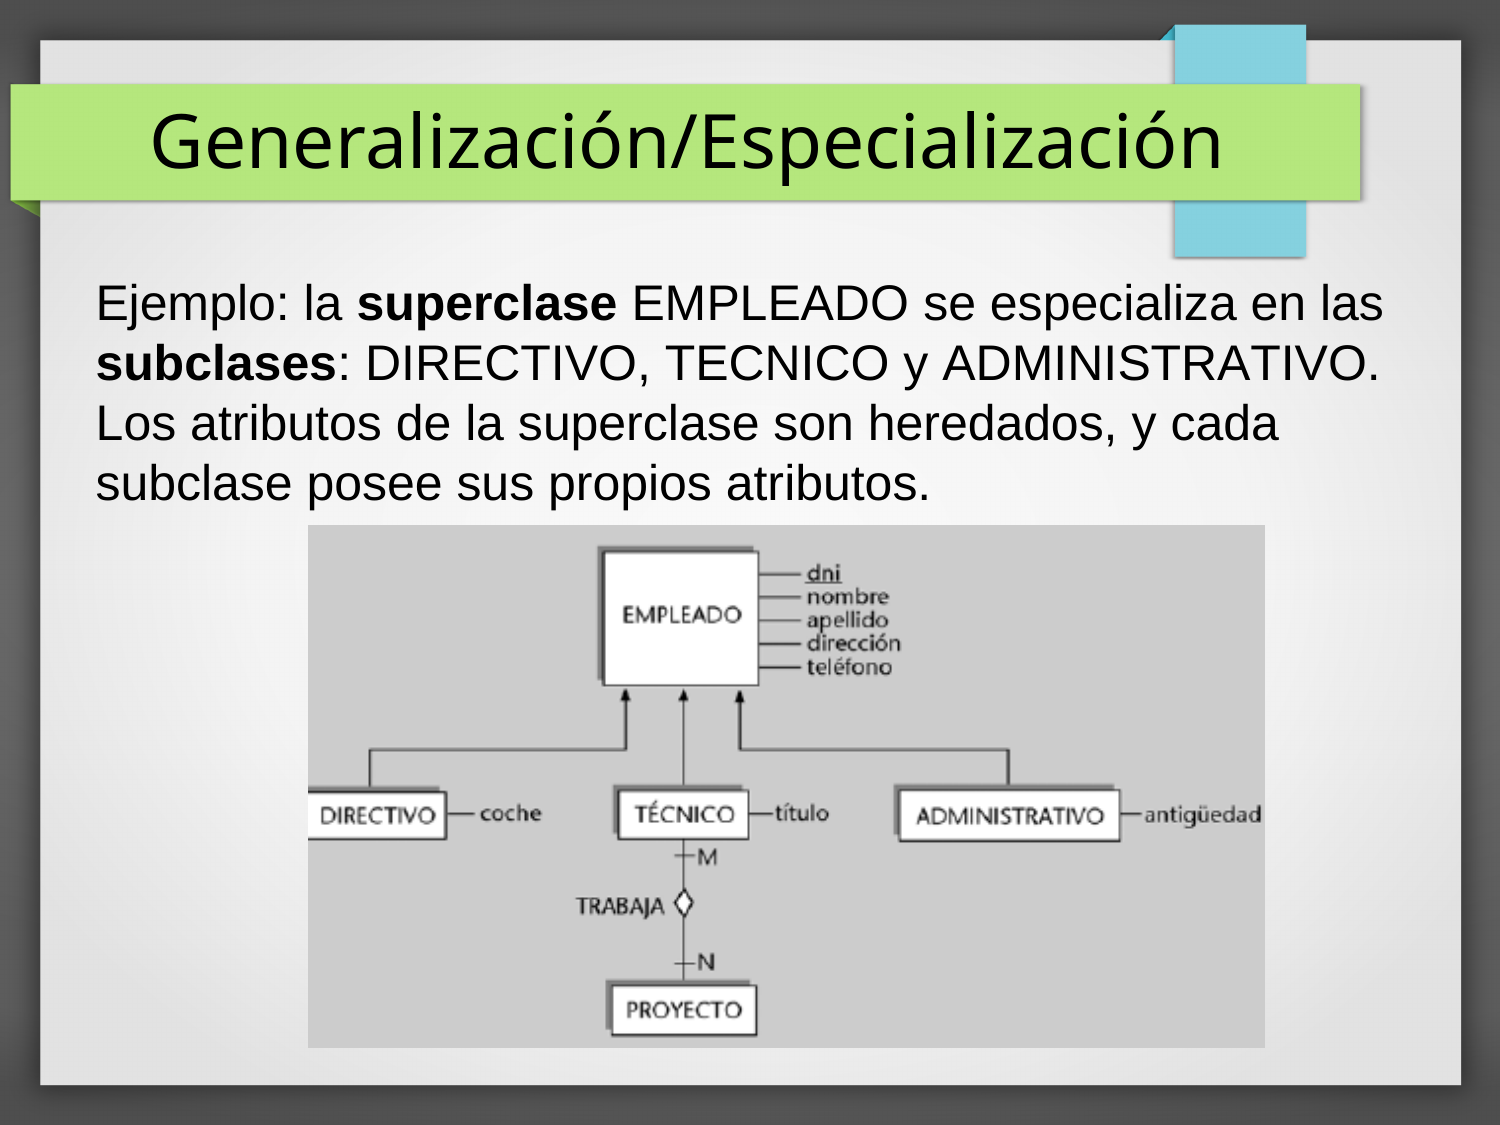

Generalización/Especialización
Ejemplo: la superclase EMPLEADO se especializa en las subclases: DIRECTIVO, TECNICO y ADMINISTRATIVO. Los atributos de la superclase son heredados, y cada subclase posee sus propios atributos.